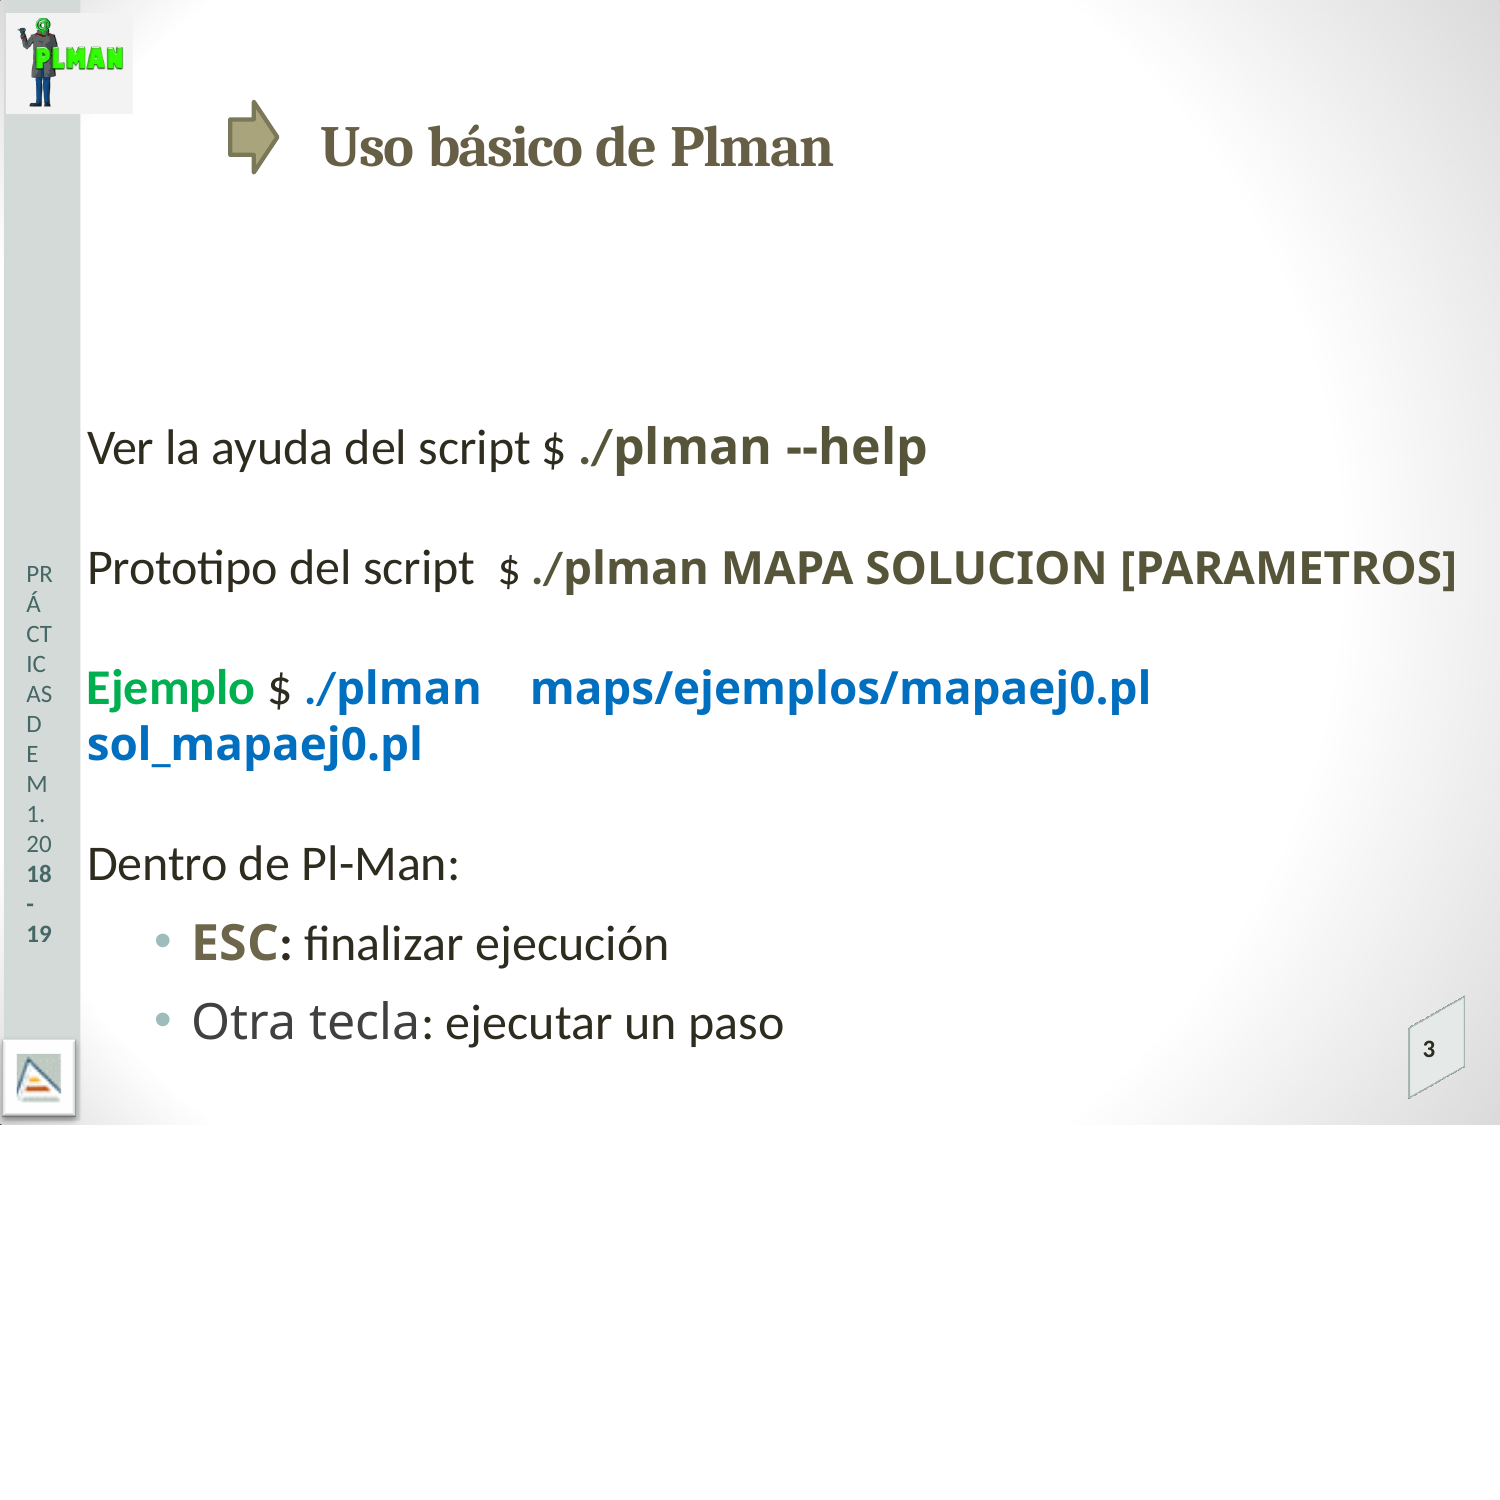

Uso básico de Plman
Ver la ayuda del script $ ./plman --help
Prototipo del script $ ./plman MAPA SOLUCION [PARAMETROS]
Ejemplo $ ./plman	maps/ejemplos/mapaej0.pl	sol_mapaej0.pl
Dentro de Pl-Man:
ESC: finalizar ejecución
Otra tecla: ejecutar un paso
PRÁCTICAS DE M1. 2018-19